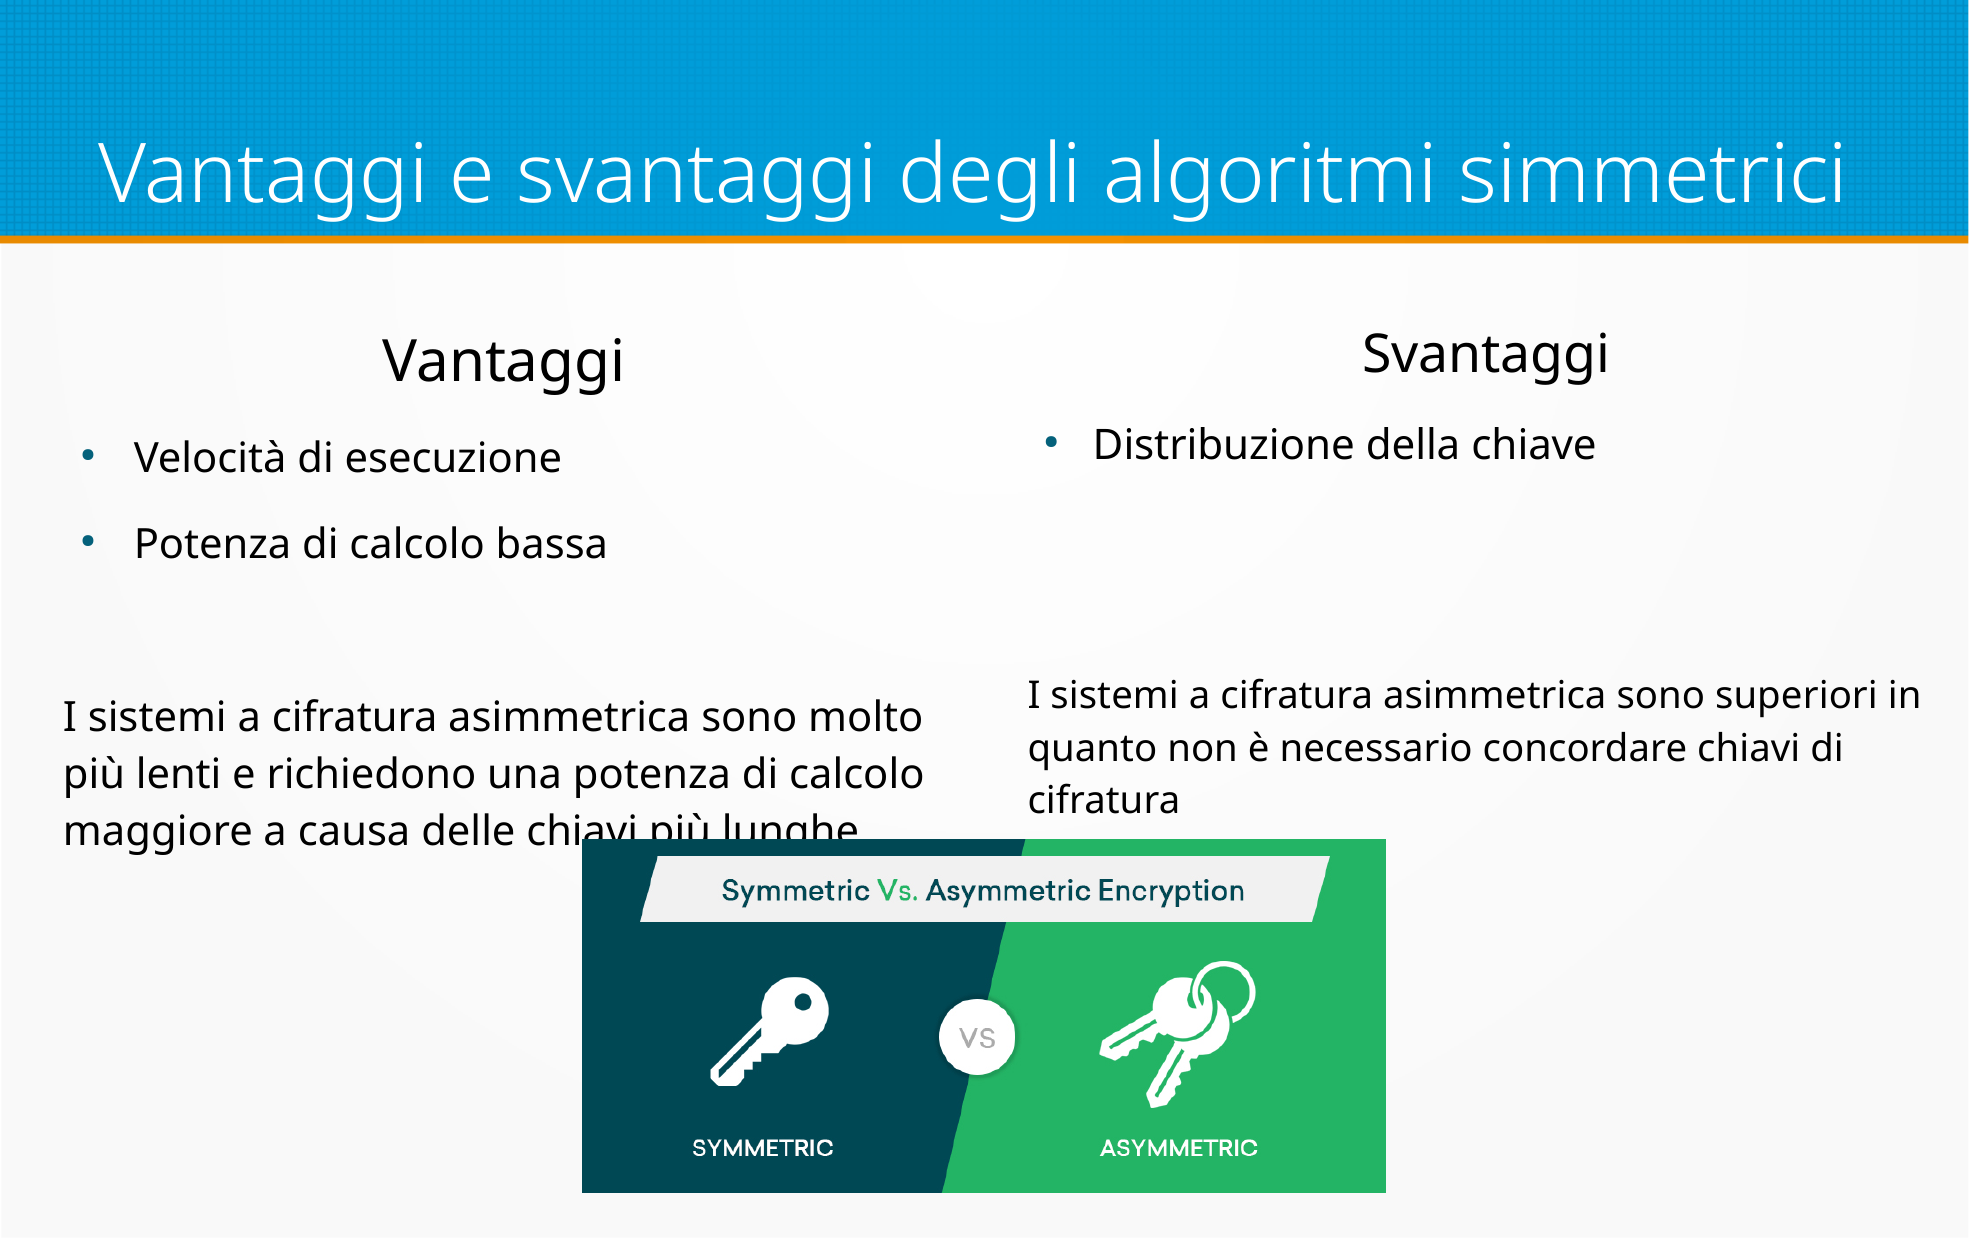

# Vantaggi e svantaggi degli algoritmi simmetrici
Svantaggi
Distribuzione della chiave
I sistemi a cifratura asimmetrica sono superiori in quanto non è necessario concordare chiavi di cifratura
Vantaggi
Velocità di esecuzione
Potenza di calcolo bassa
I sistemi a cifratura asimmetrica sono molto più lenti e richiedono una potenza di calcolo maggiore a causa delle chiavi più lunghe